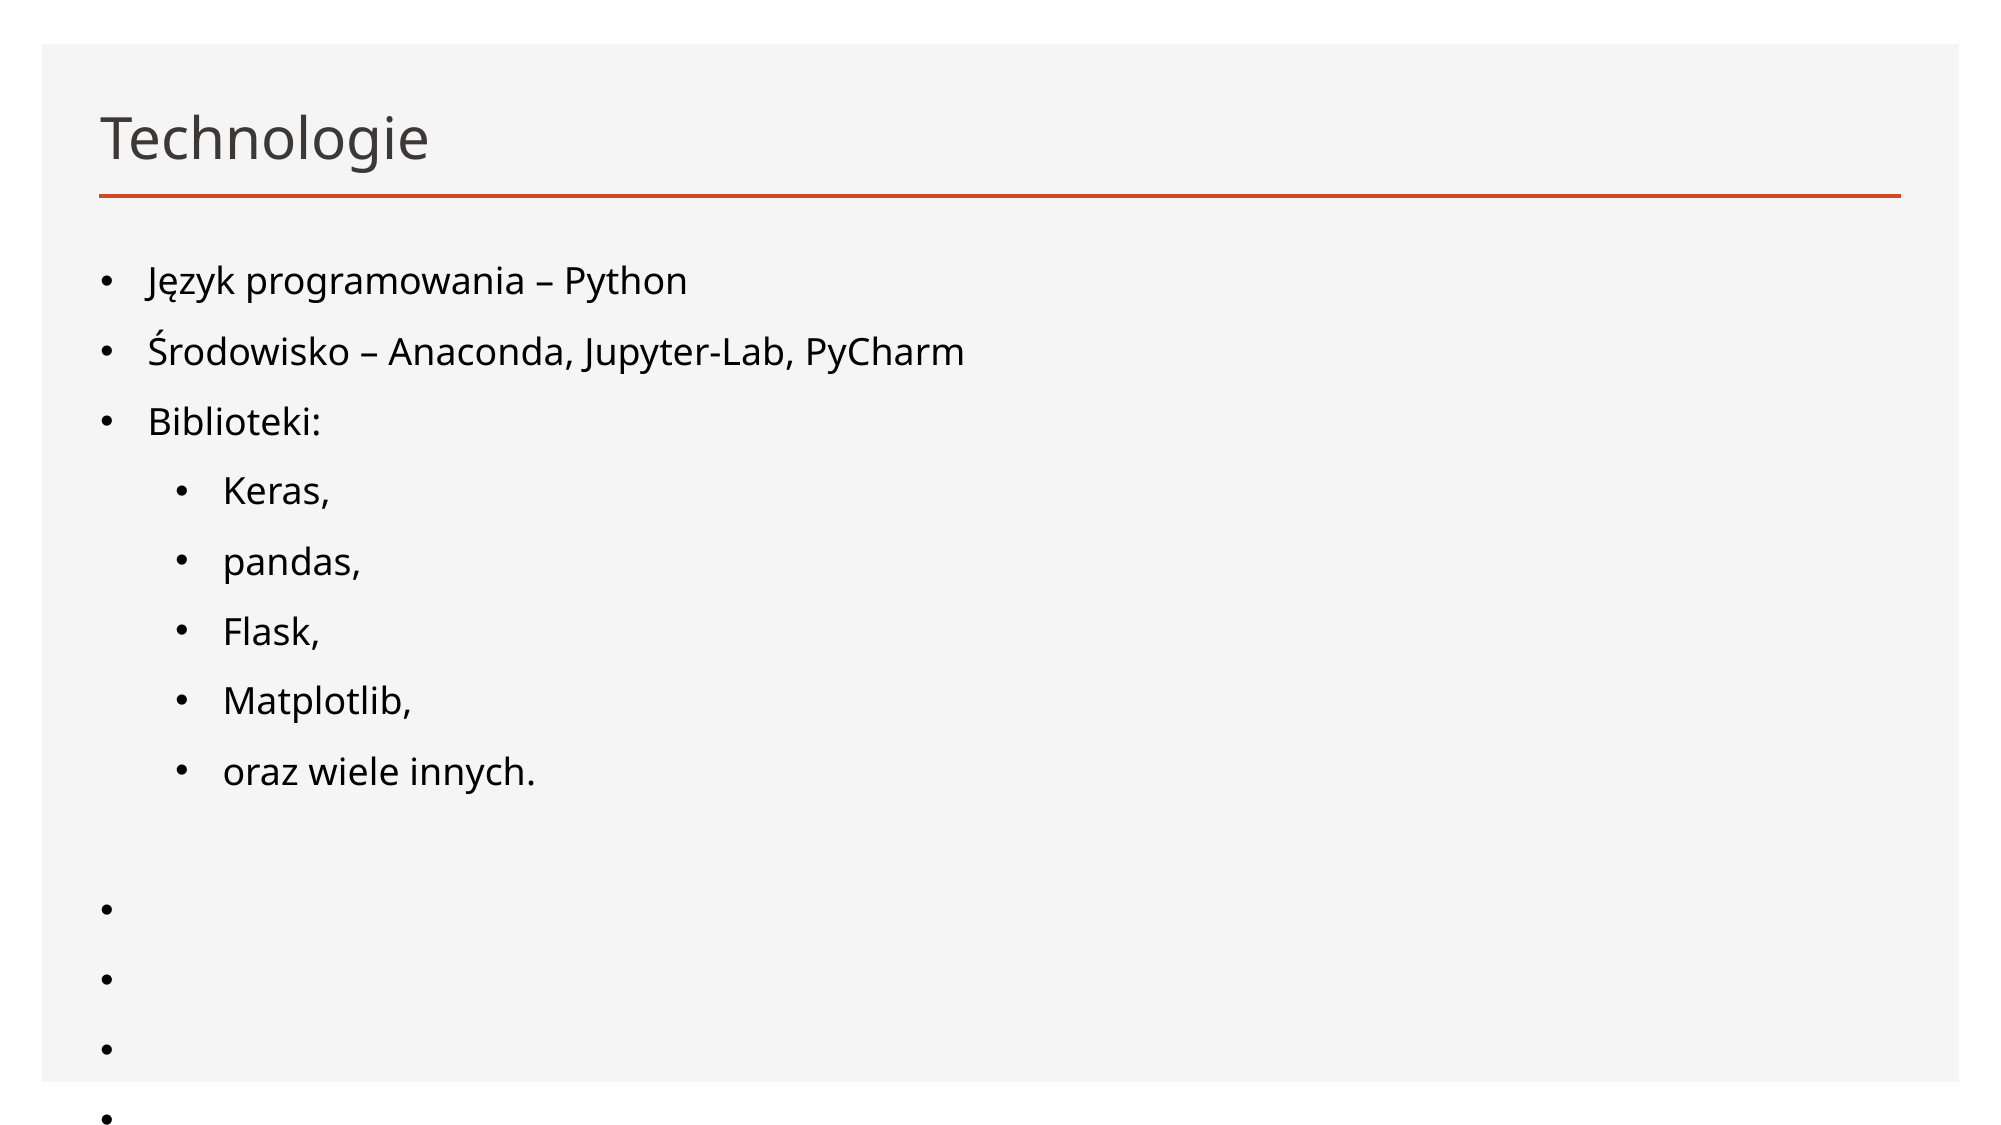

# Technologie
Język programowania – Python
Środowisko – Anaconda, Jupyter-Lab, PyCharm
Biblioteki:
Keras,
pandas,
Flask,
Matplotlib,
oraz wiele innych.